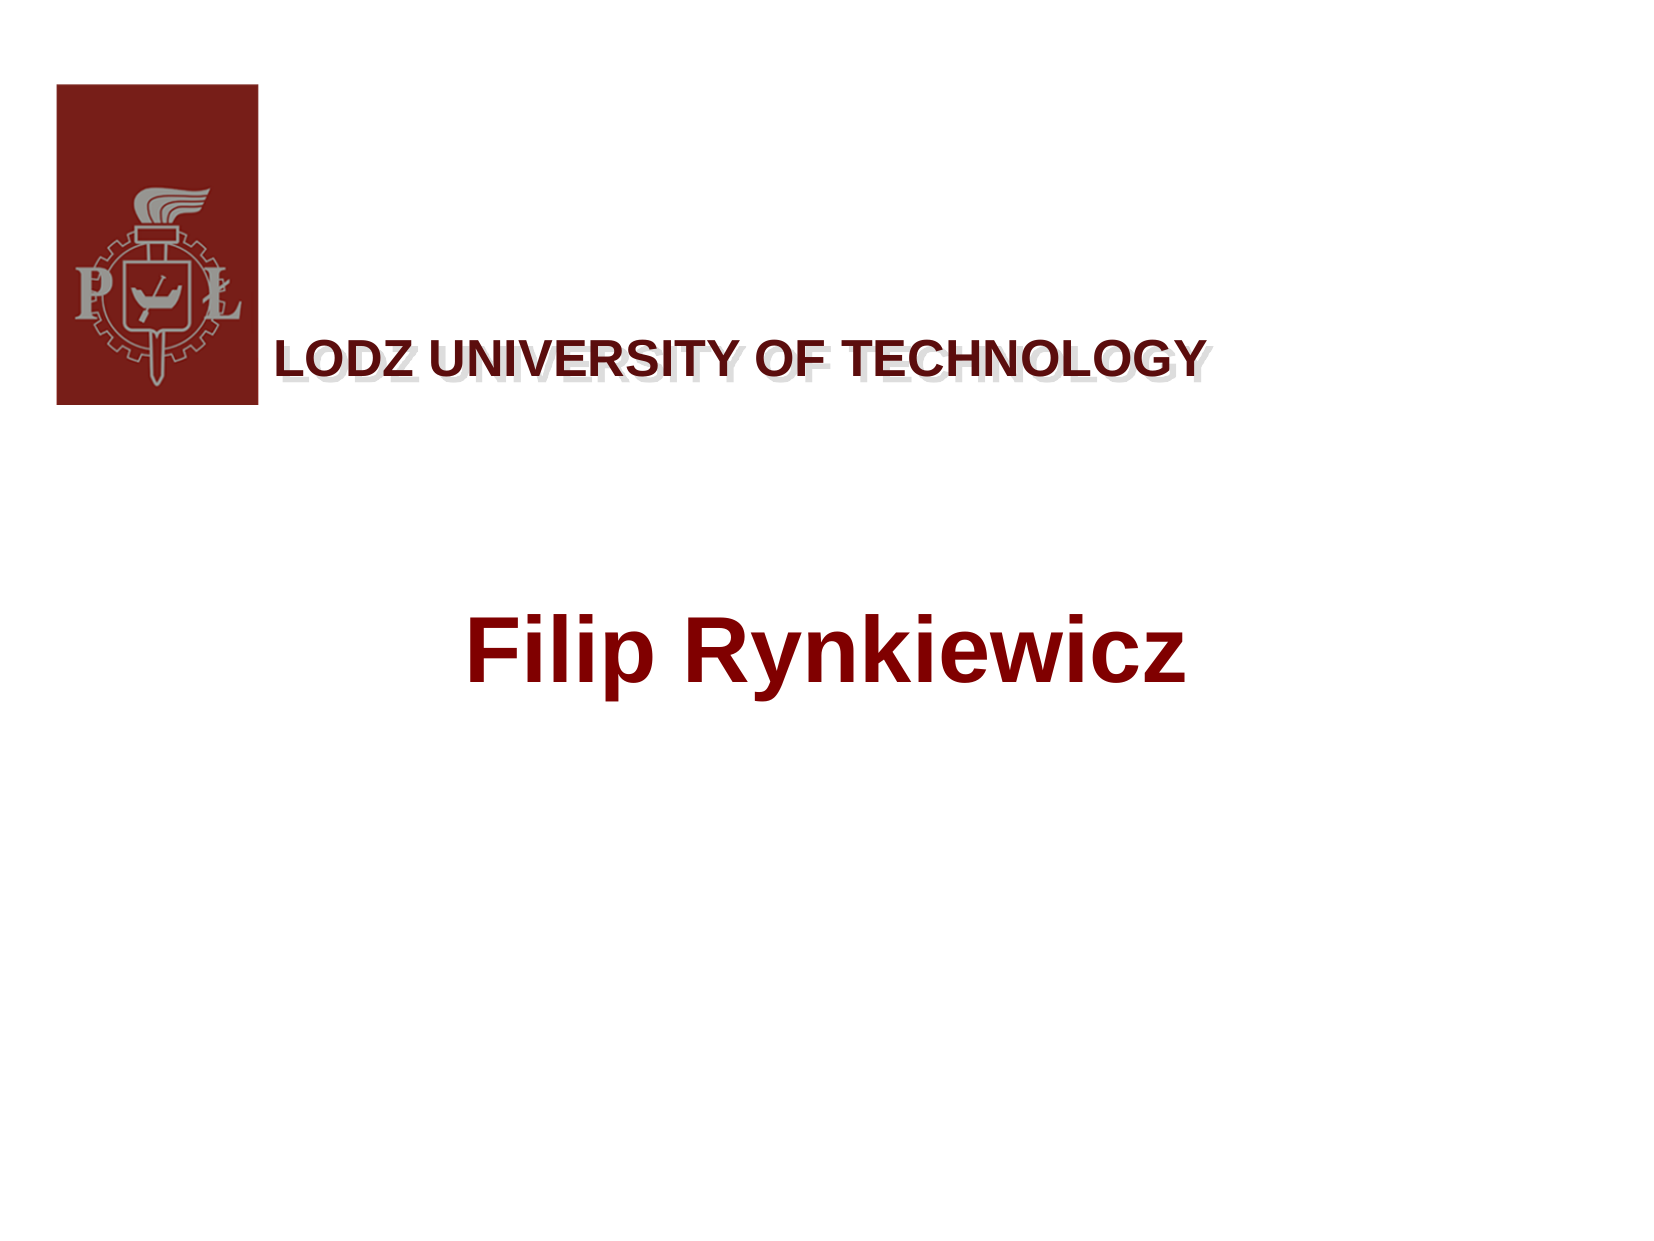

LODZ UNIVERSITY OF TECHNOLOGY
# Filip Rynkiewicz